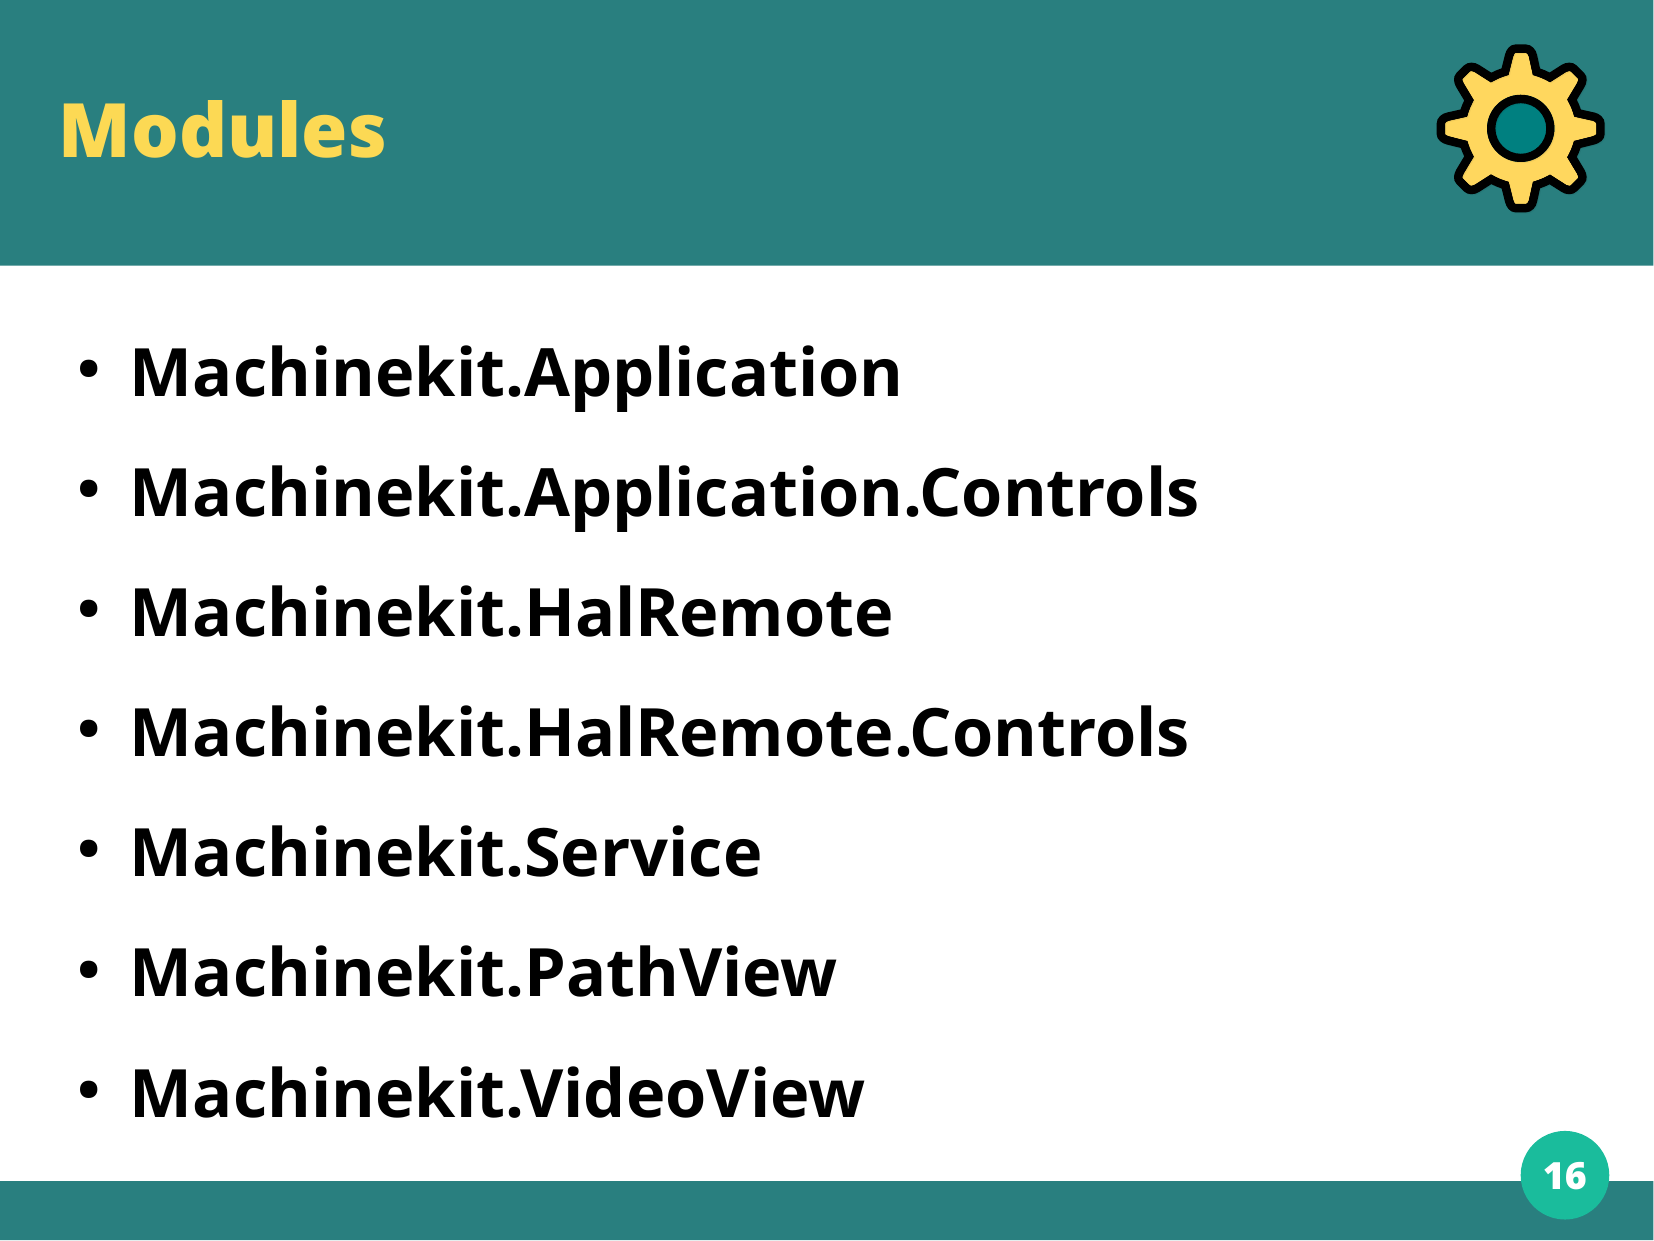

# Modules
Machinekit.Application
Machinekit.Application.Controls
Machinekit.HalRemote
Machinekit.HalRemote.Controls
Machinekit.Service
Machinekit.PathView
Machinekit.VideoView
16